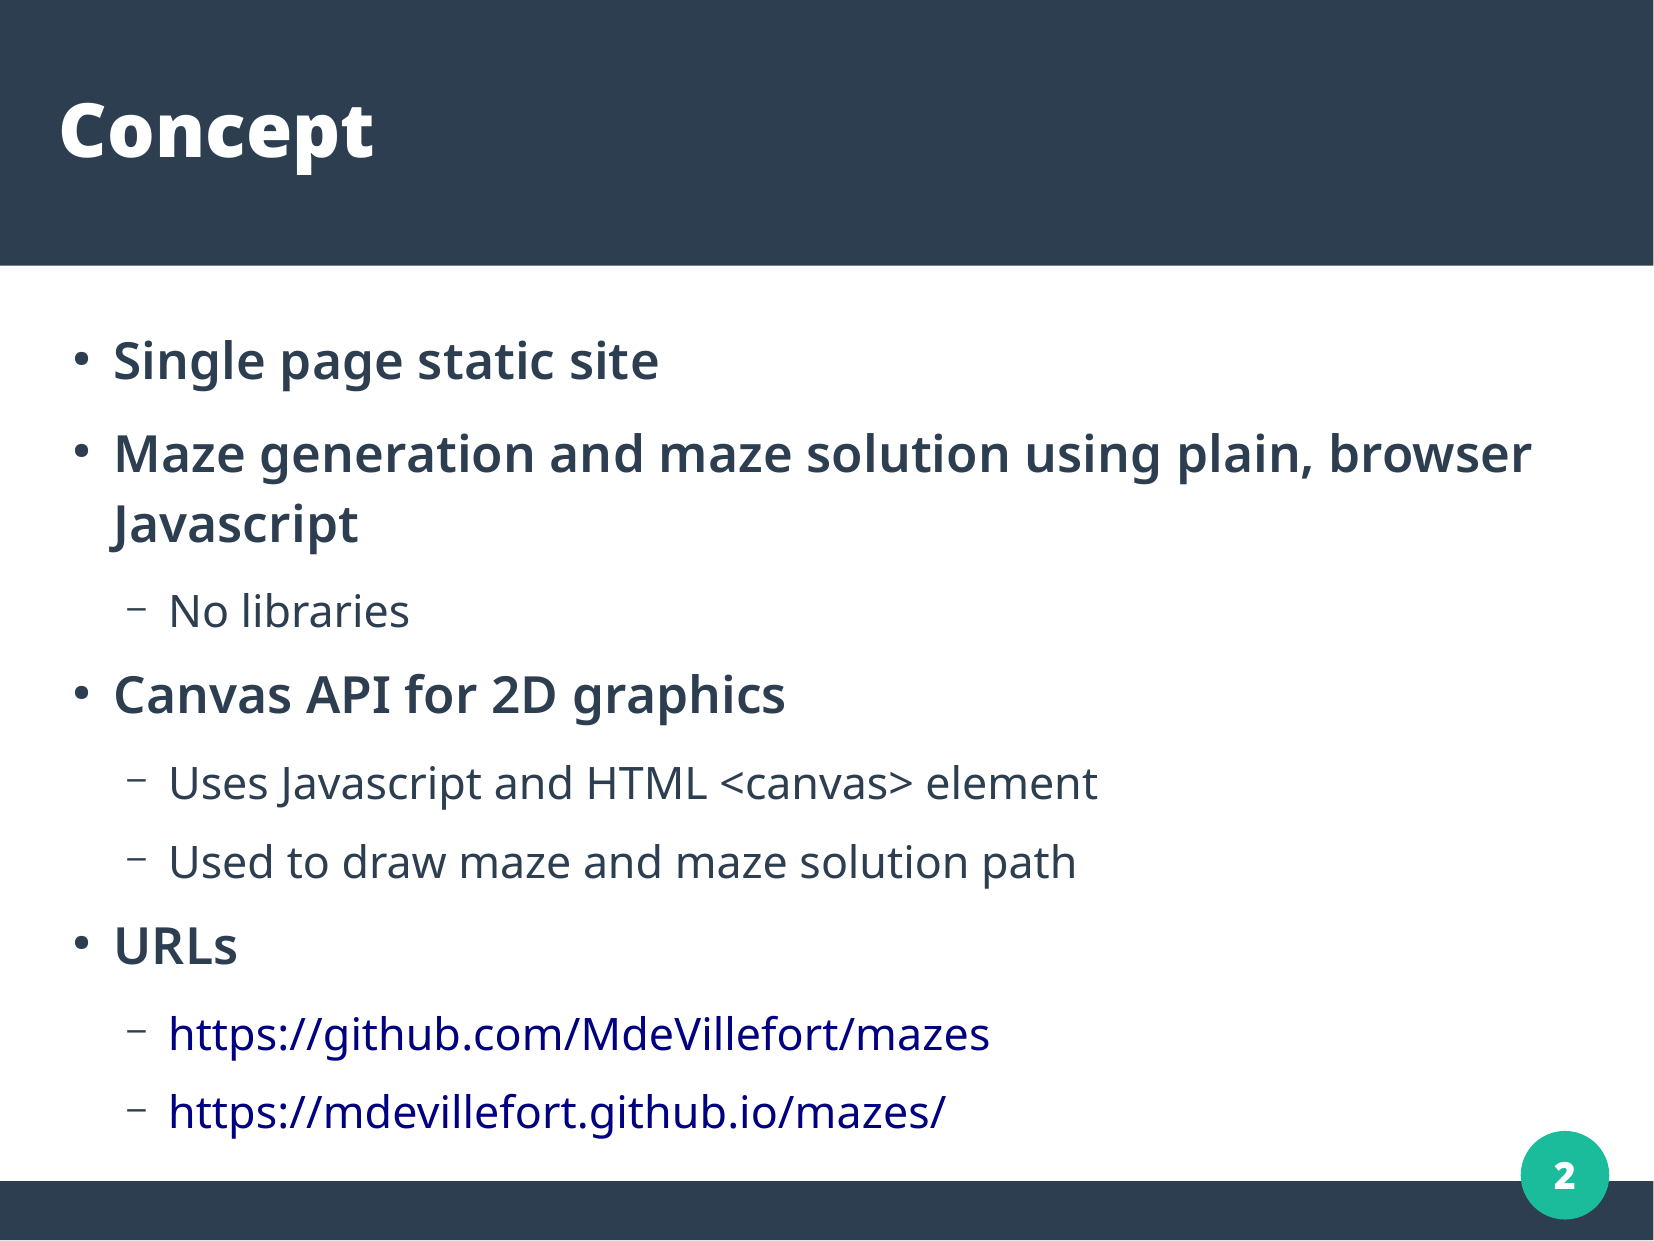

# Concept
Single page static site
Maze generation and maze solution using plain, browser Javascript
No libraries
Canvas API for 2D graphics
Uses Javascript and HTML <canvas> element
Used to draw maze and maze solution path
URLs
https://github.com/MdeVillefort/mazes
https://mdevillefort.github.io/mazes/
2